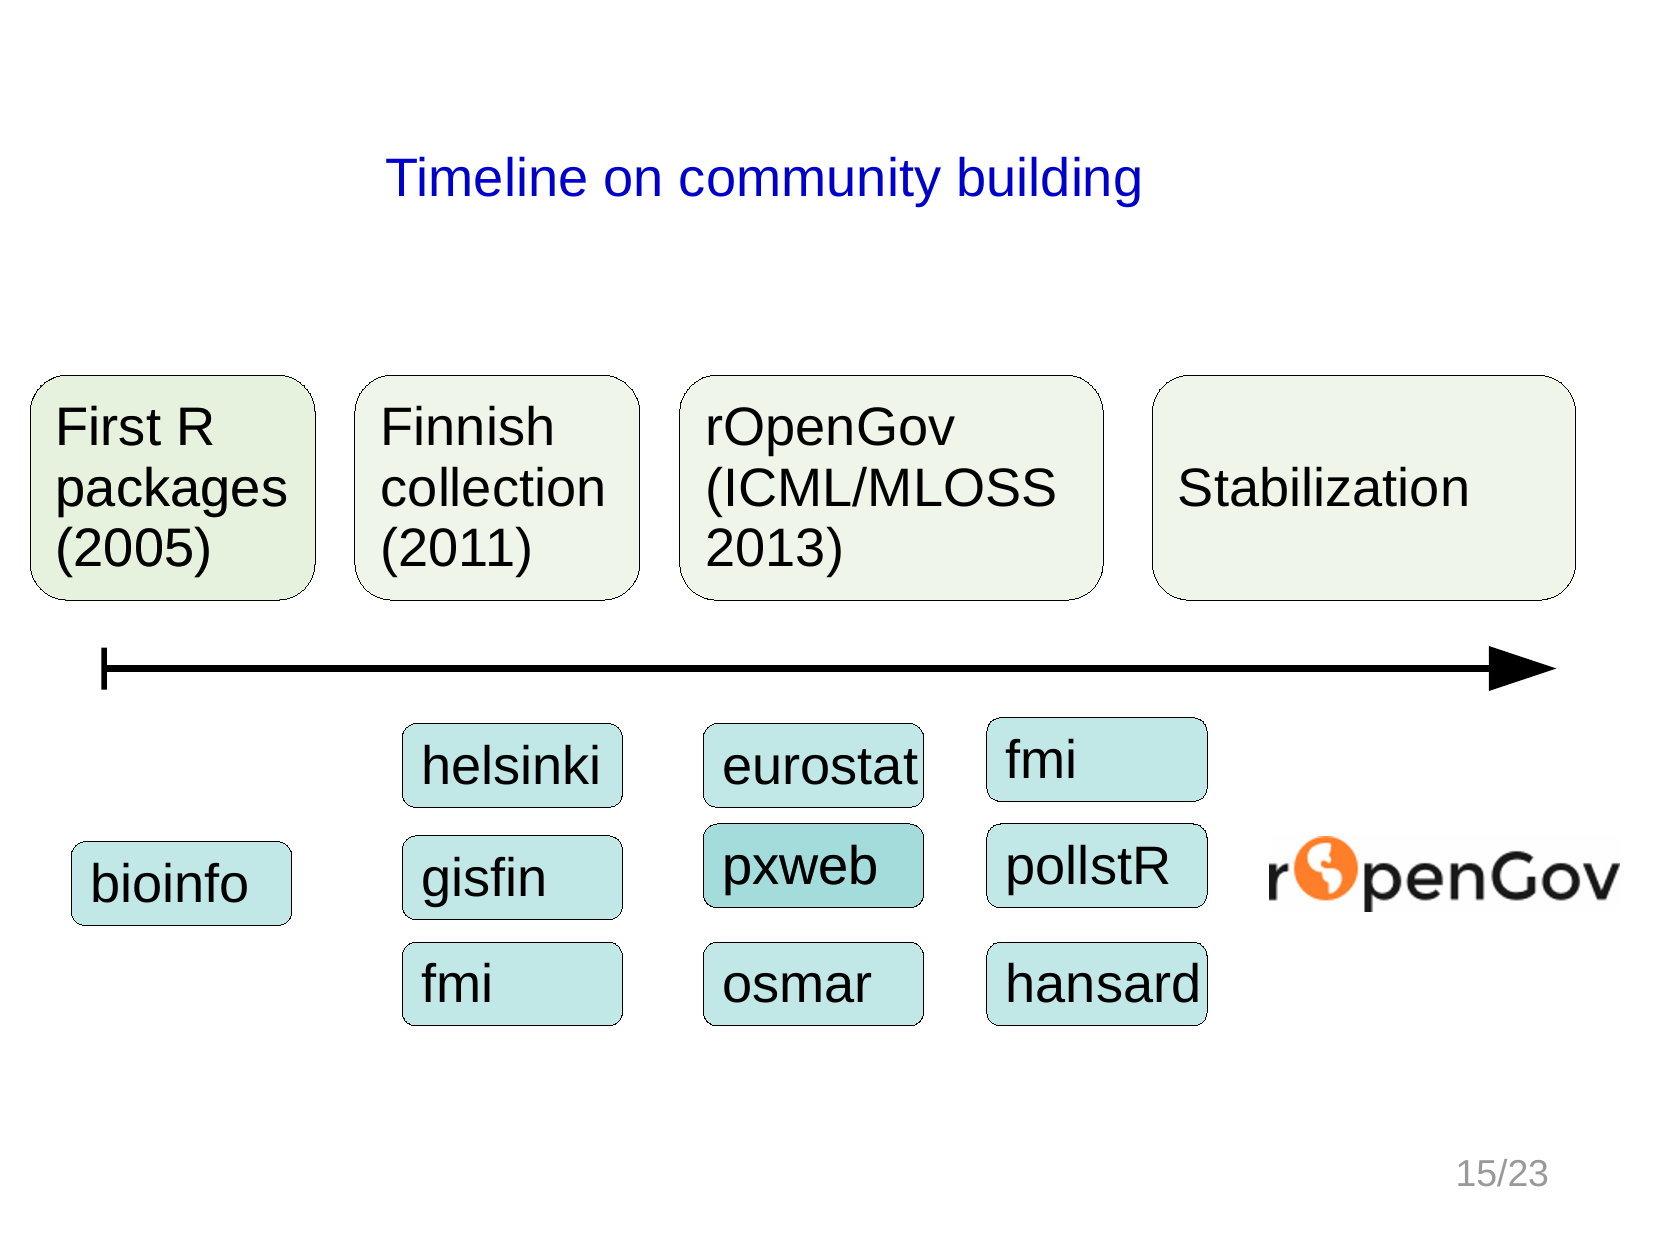

# Timeline on community building
First R
packages
(2005)
First R
packages
(2005)
Finnish
collection
(2011)
rOpenGov
(ICML/MLOSS
2013)
Stabilization
fmi
helsinki
eurostat
pxweb
pxweb
pollstR
gisfin
bioinfo
fmi
osmar
hansard